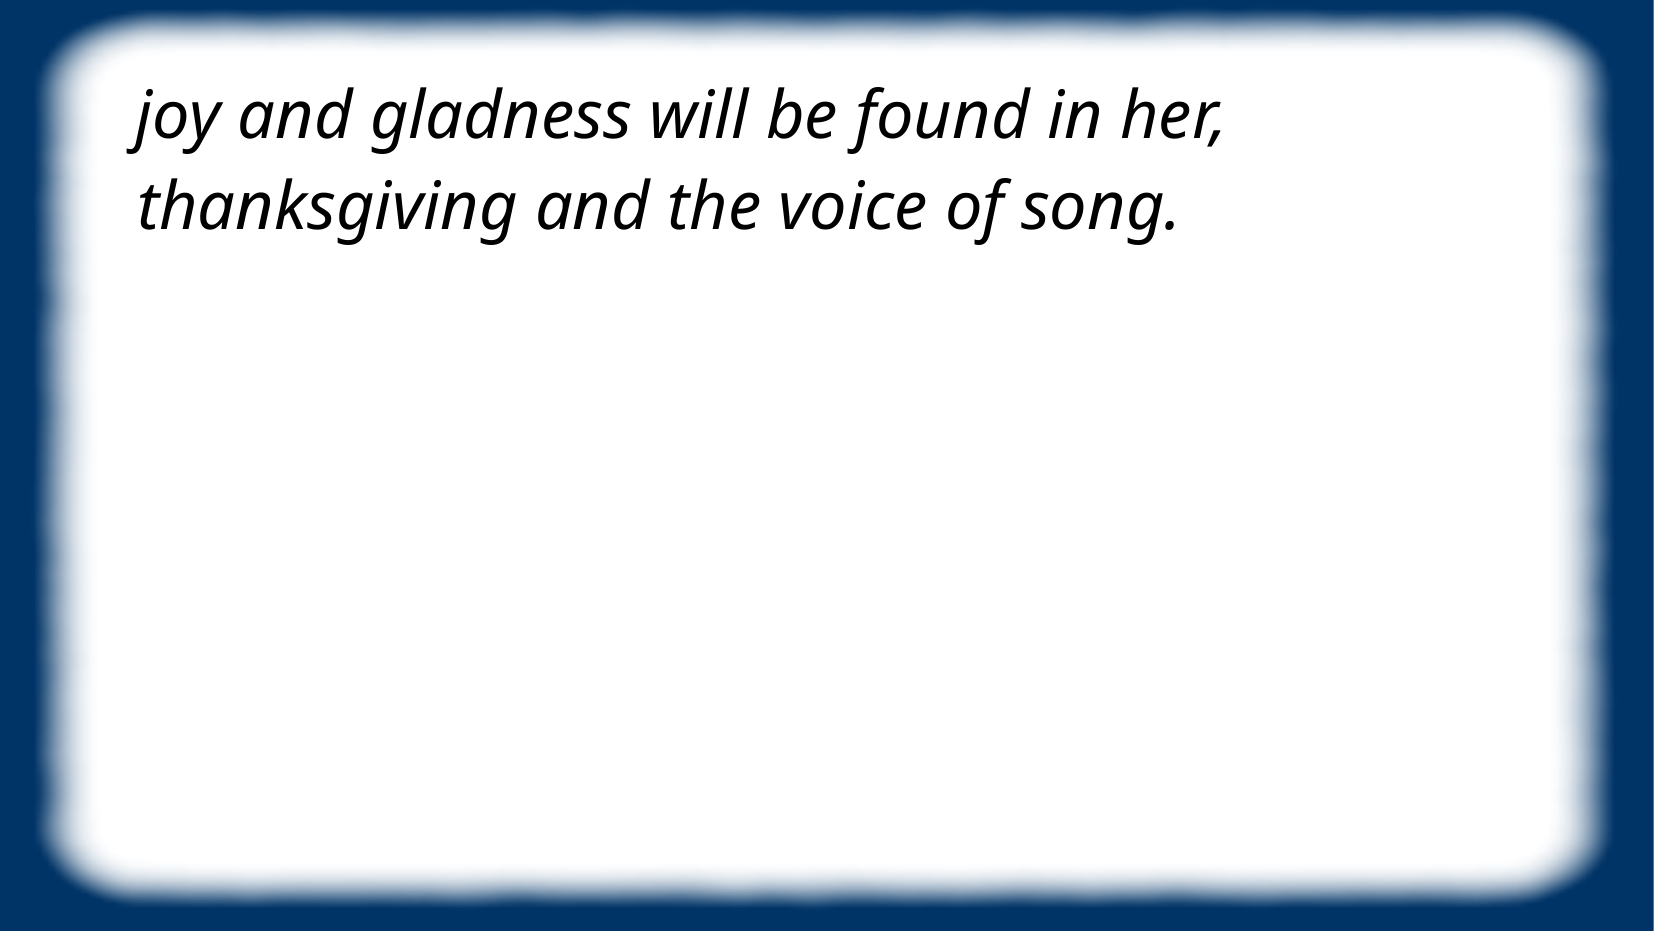

joy and gladness will be found in her,
thanksgiving and the voice of song.